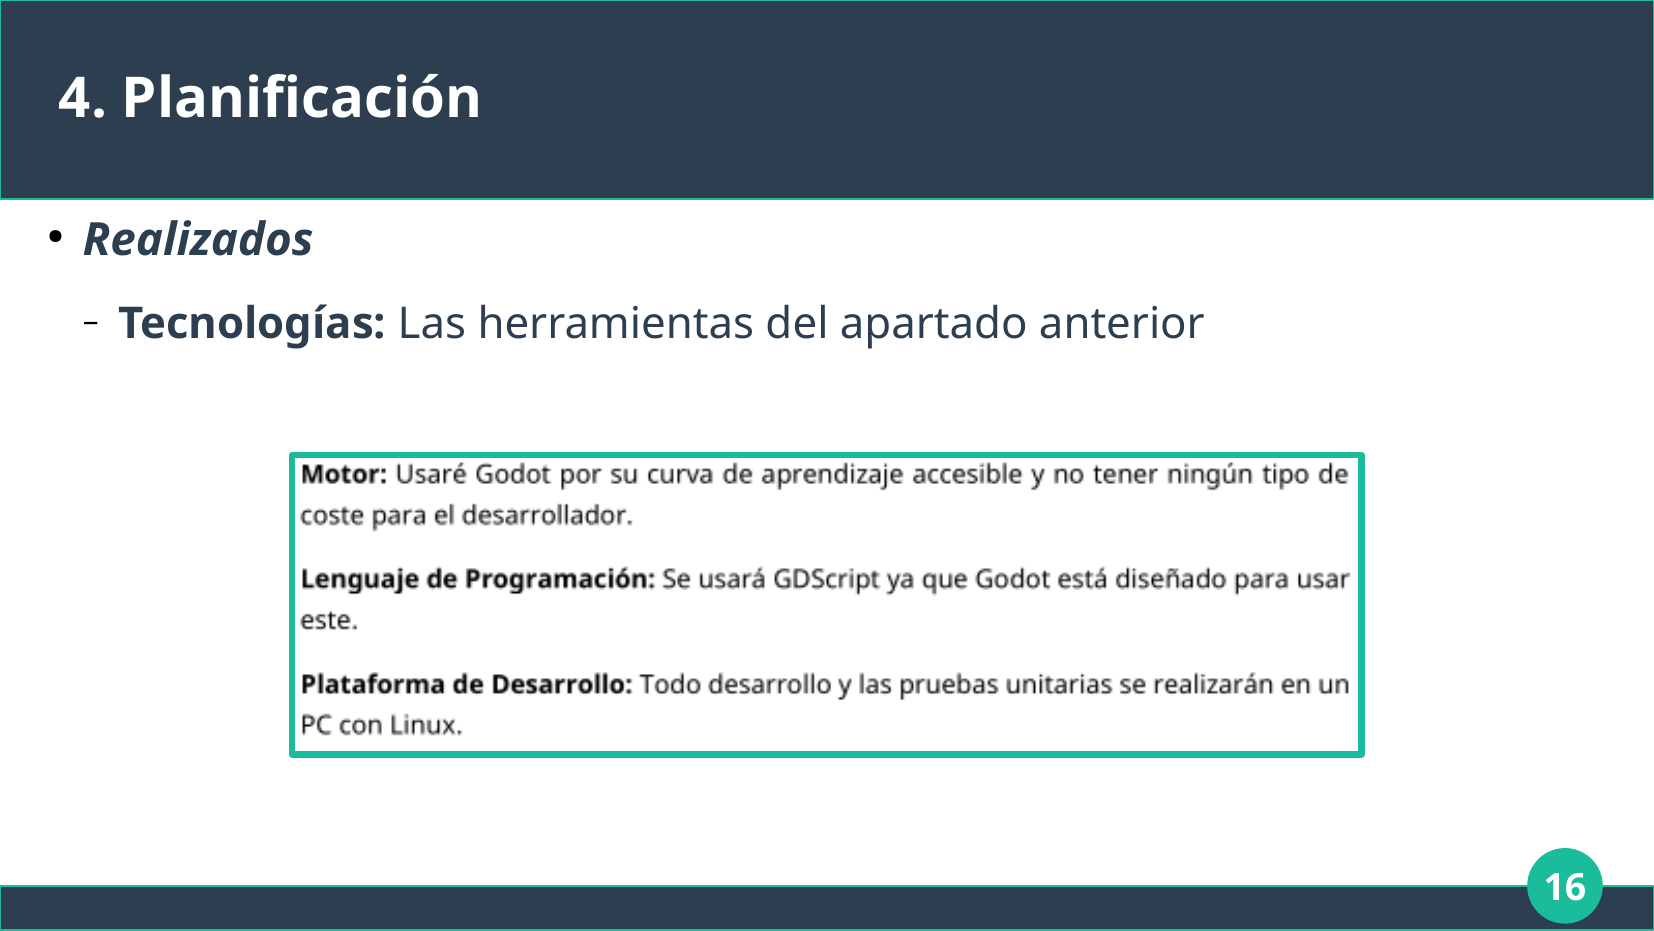

# 4. Planificación
Realizados
Tecnologías: Las herramientas del apartado anterior
16